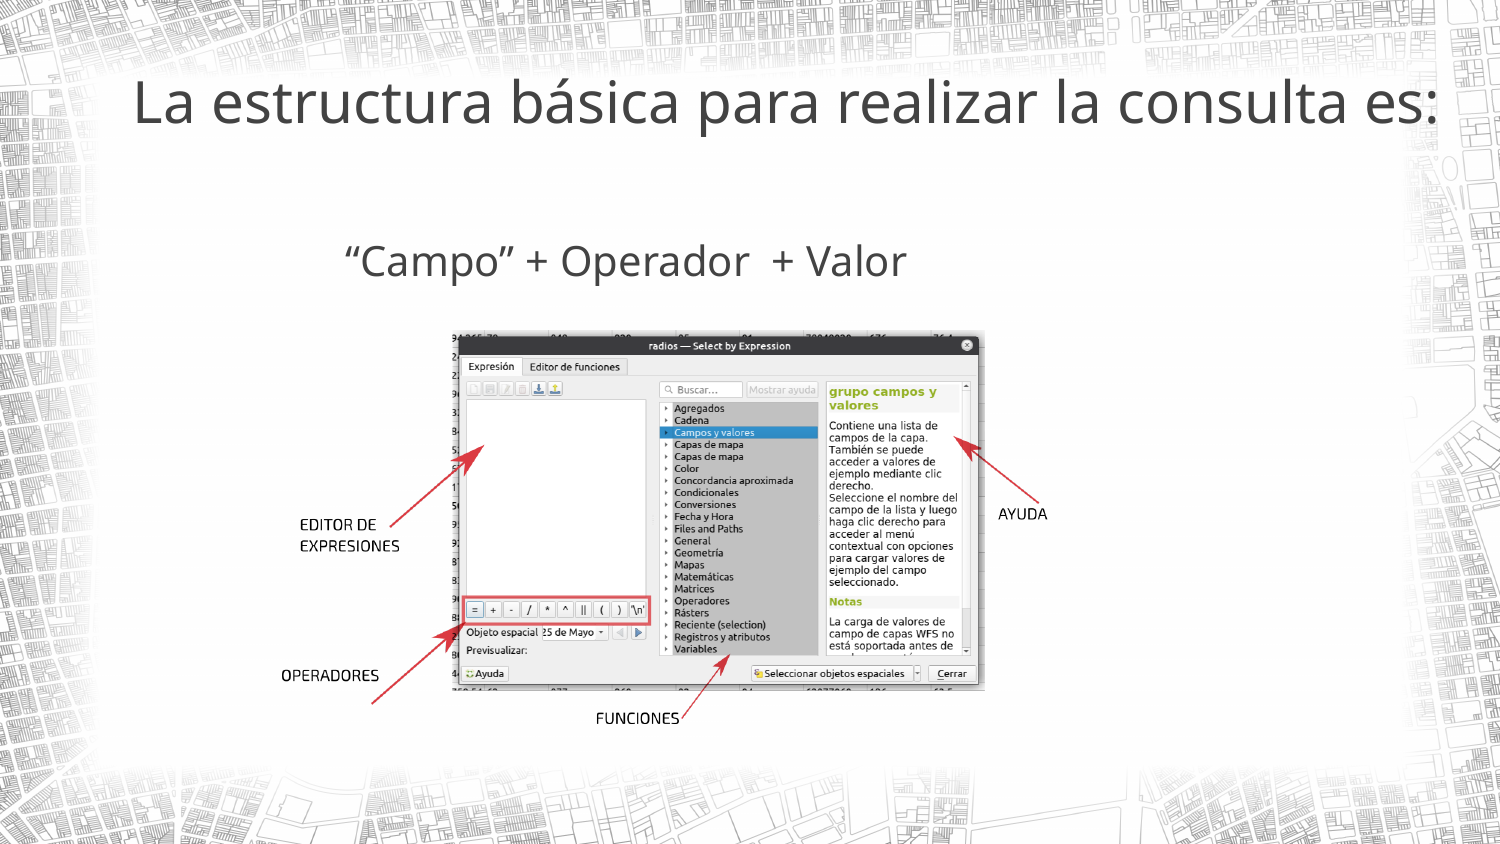

La estructura básica para realizar la consulta es:
“Campo” + Operador + Valor